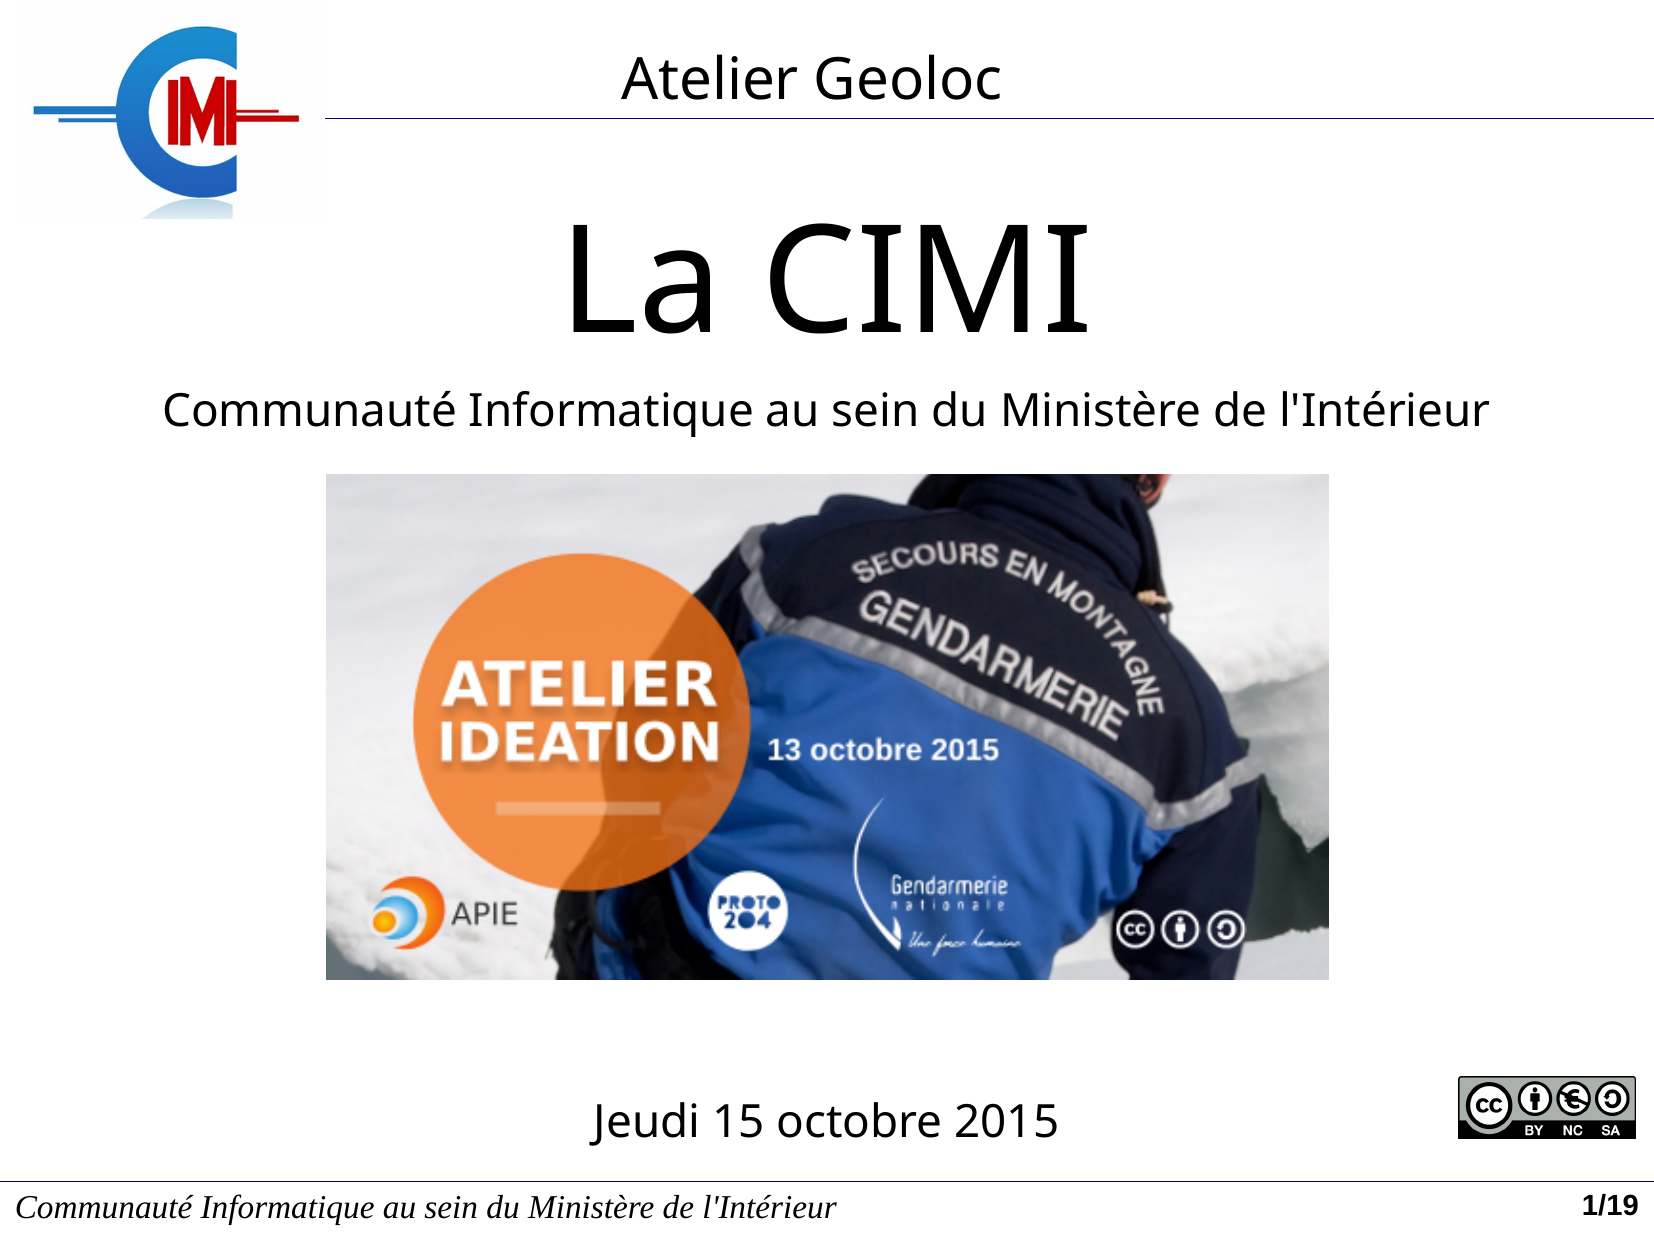

Atelier Geoloc
La CIMI
Communauté Informatique au sein du Ministère de l'Intérieur
Jeudi 15 octobre 2015